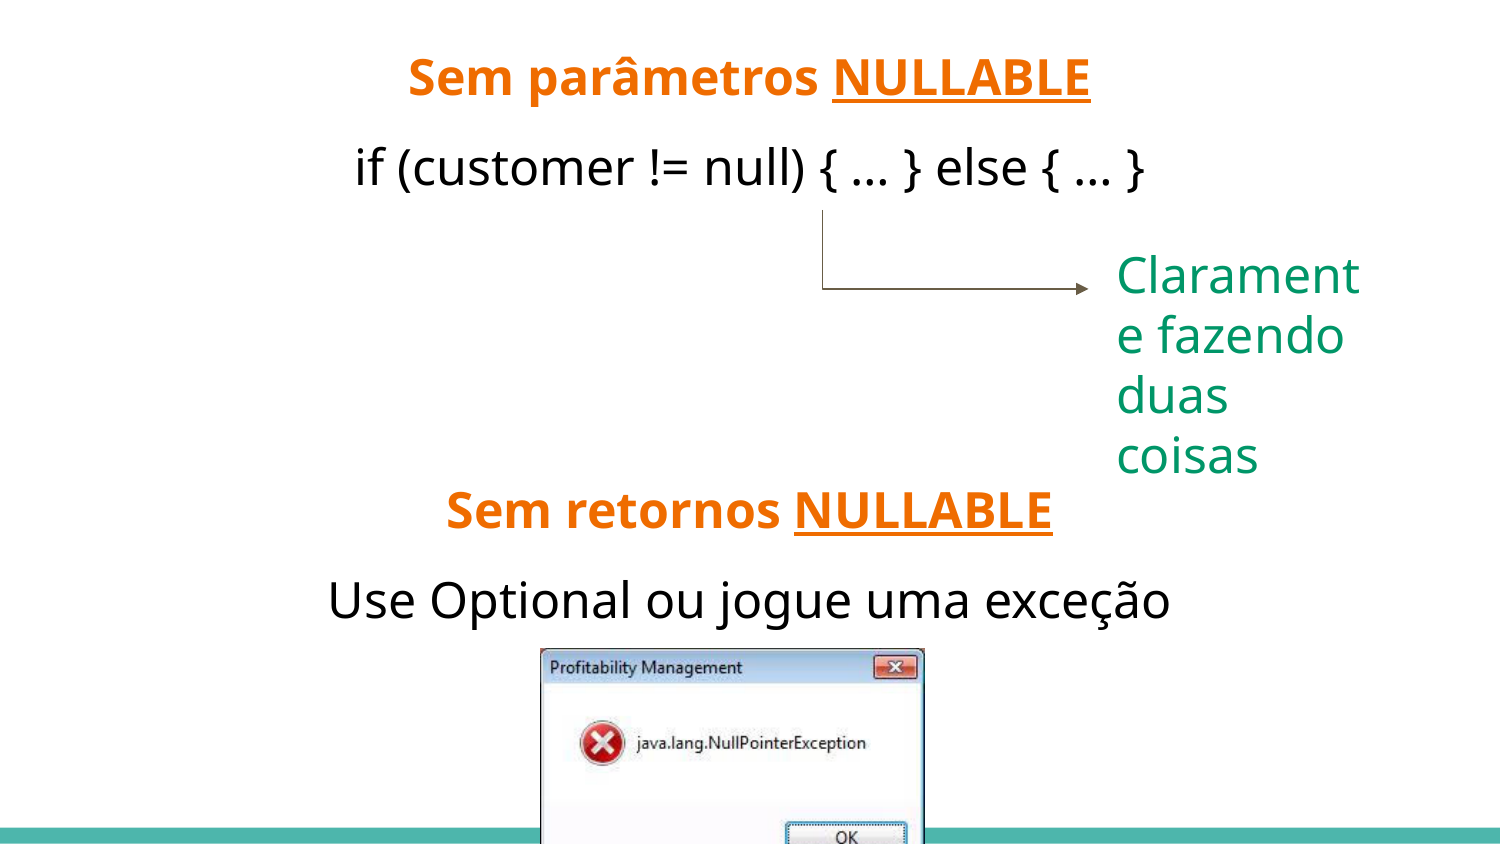

Sem parâmetros NULLABLE
if (customer != null) { … } else { … }
Claramente fazendo duas coisas
Sem retornos NULLABLE
Use Optional ou jogue uma exceção